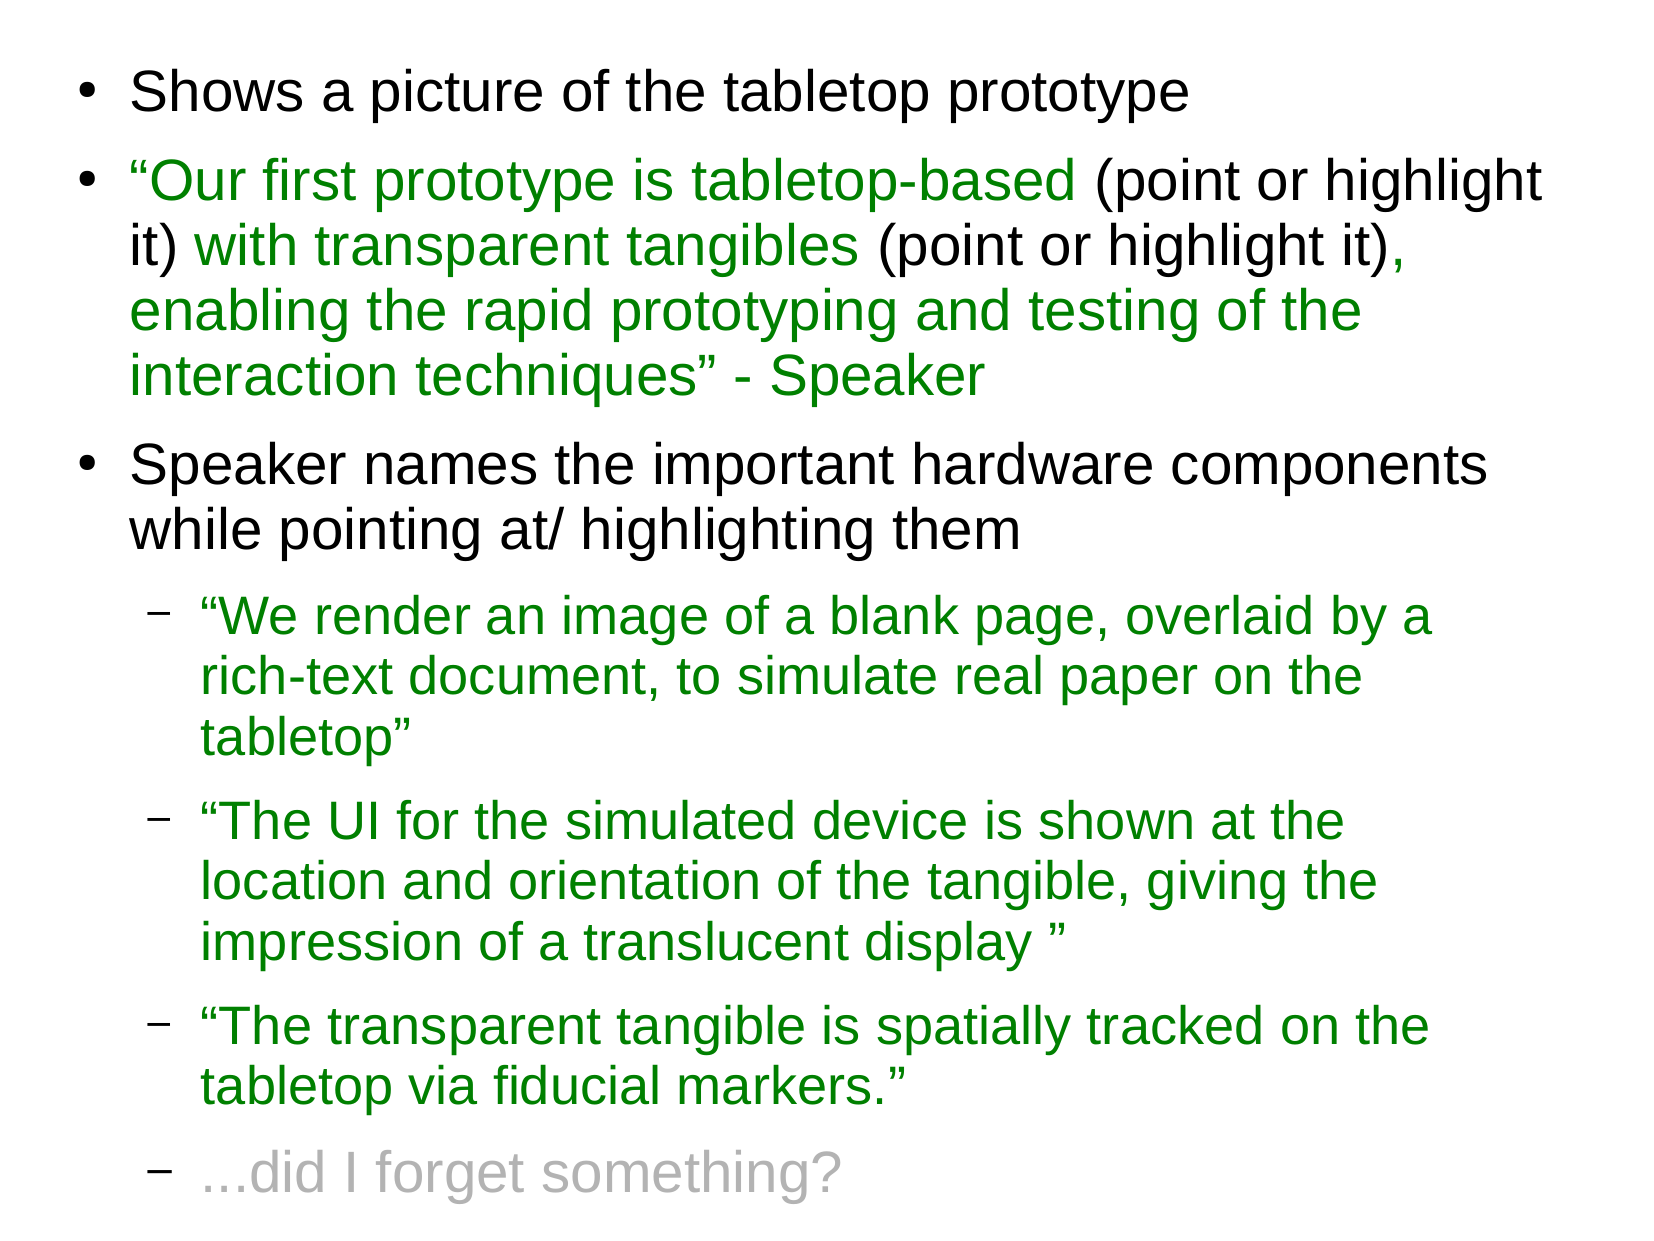

# Shows a picture of the tabletop prototype
“Our first prototype is tabletop-based (point or highlight it) with transparent tangibles (point or highlight it), enabling the rapid prototyping and testing of the interaction techniques” - Speaker
Speaker names the important hardware components while pointing at/ highlighting them
“We render an image of a blank page, overlaid by a rich-text document, to simulate real paper on the tabletop”
“The UI for the simulated device is shown at the location and orientation of the tangible, giving the impression of a translucent display ”
“The transparent tangible is spatially tracked on the tabletop via fiducial markers.”
...did I forget something?